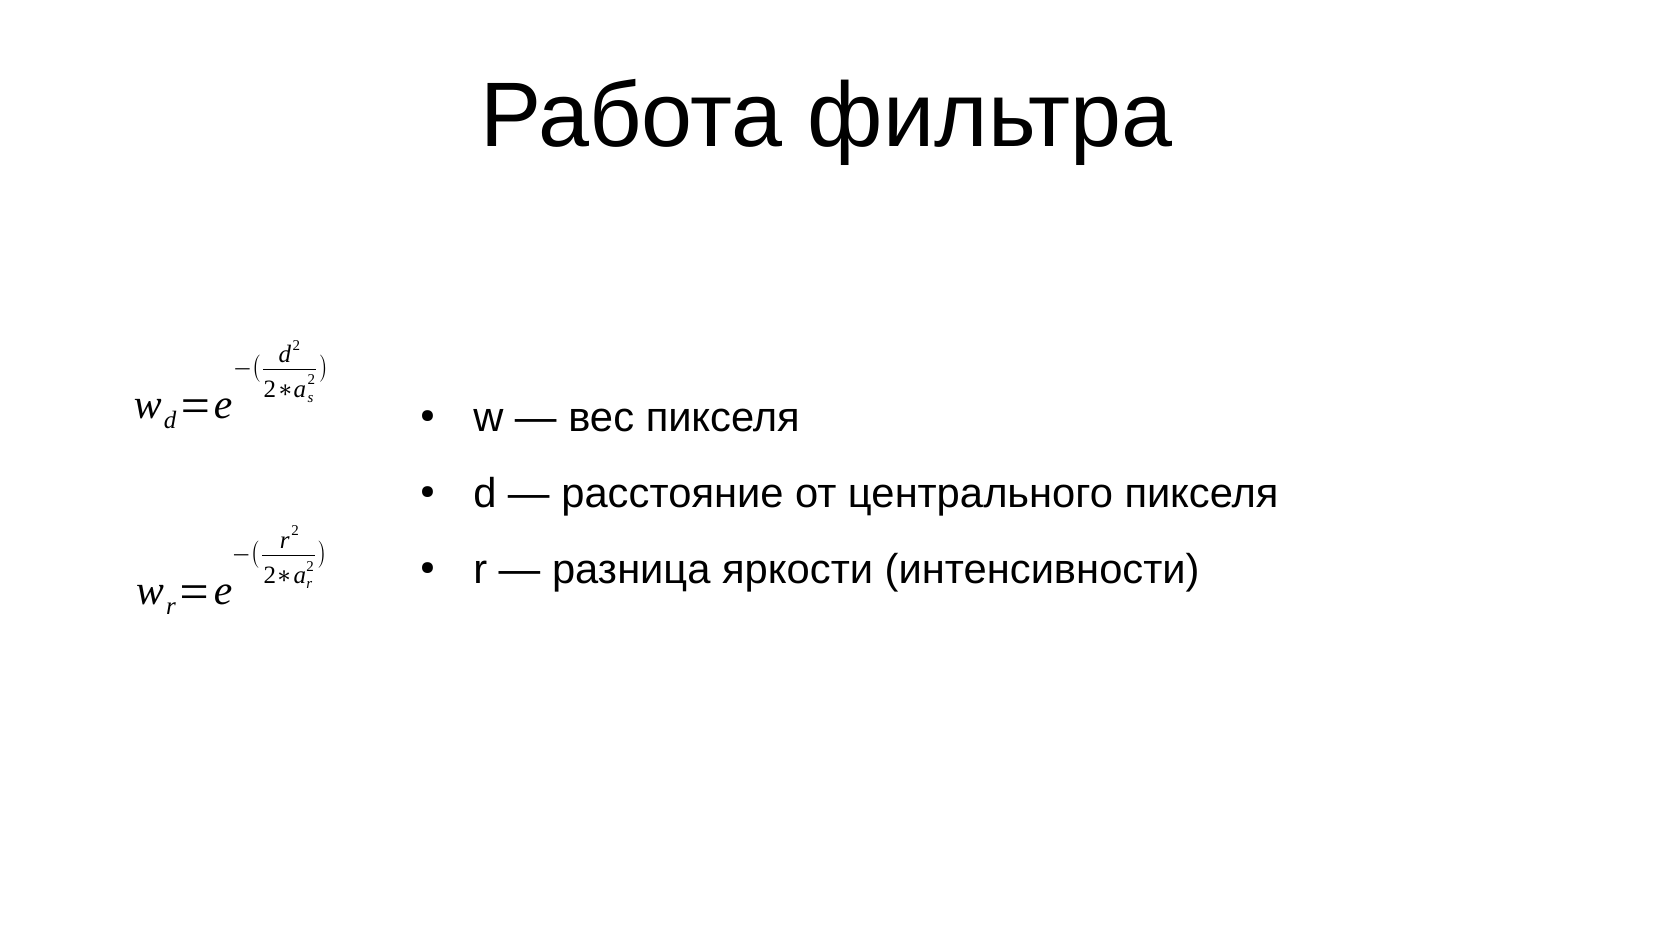

# Работа фильтра
w — вес пикселя
d — расстояние от центрального пикселя
r — разница яркости (интенсивности)